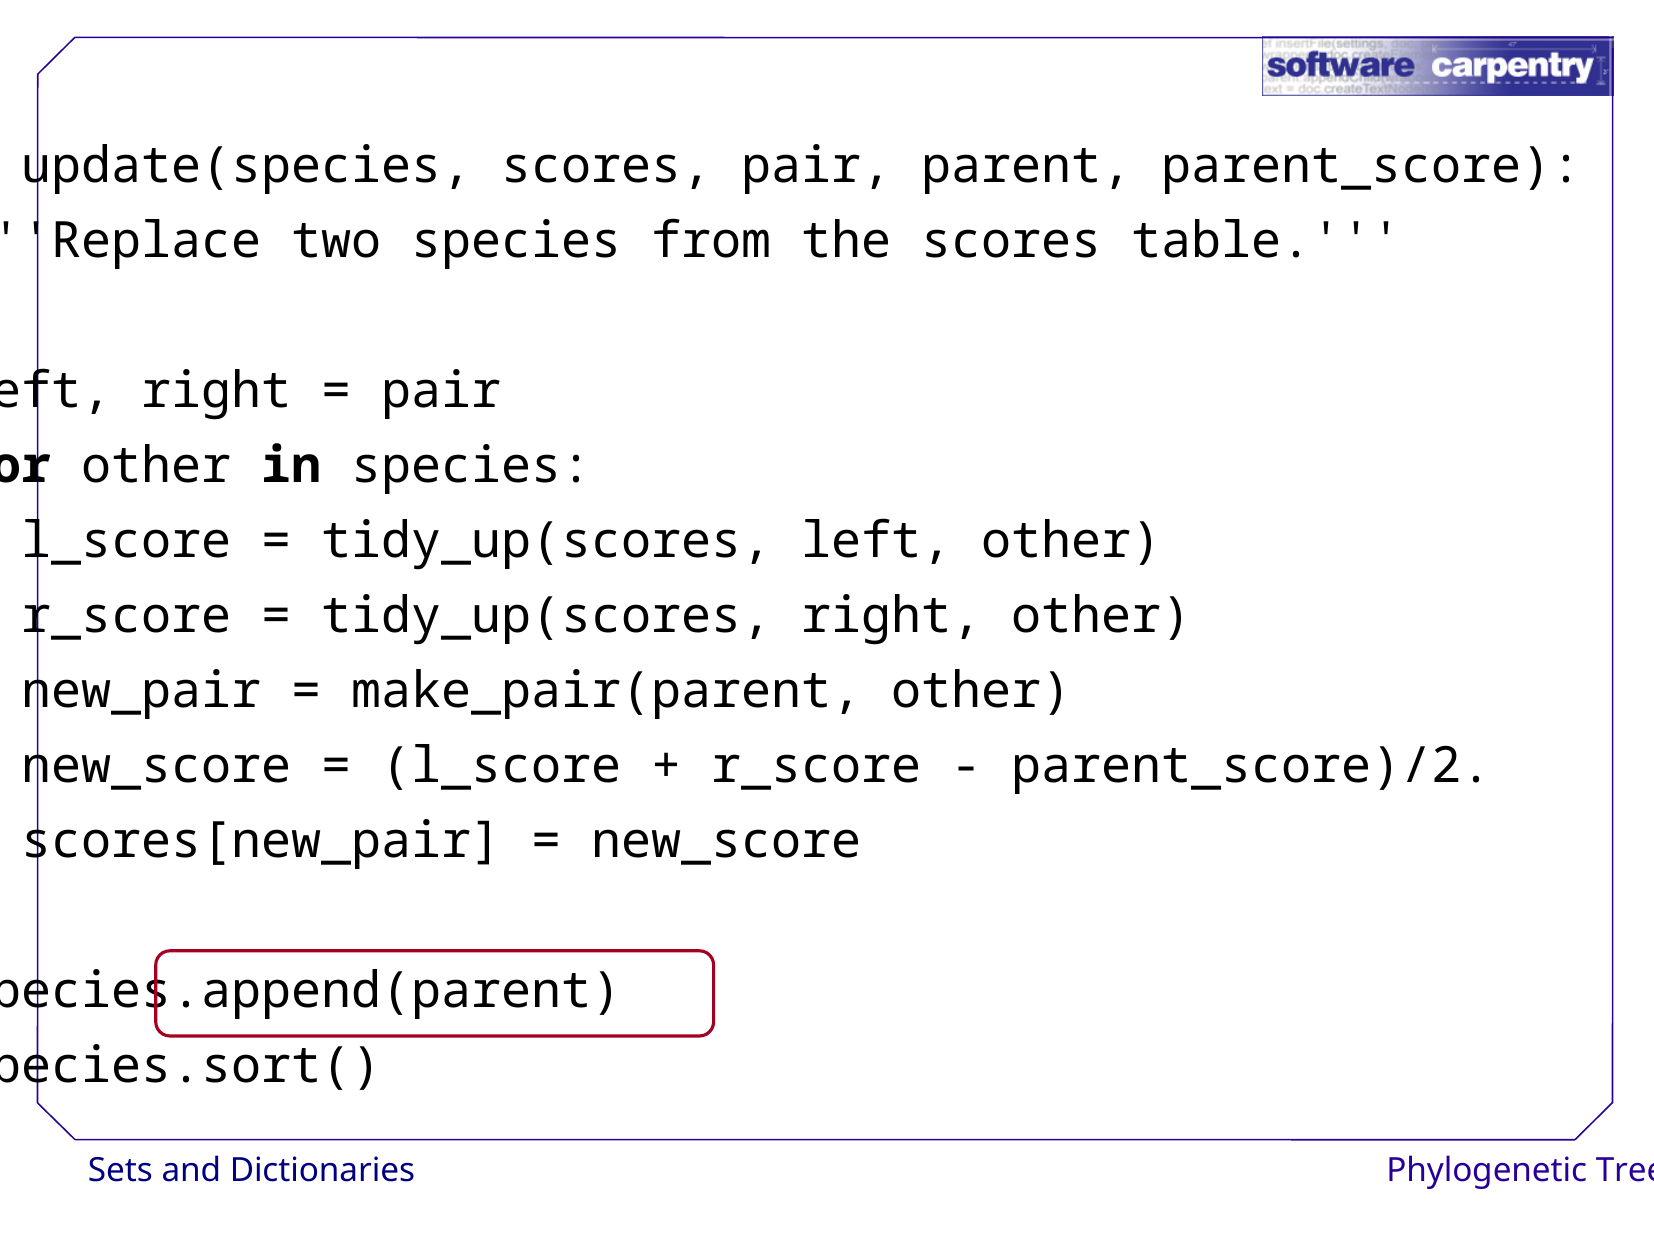

def update(species, scores, pair, parent, parent_score):
 '''Replace two species from the scores table.'''
 left, right = pair
 for other in species:
 l_score = tidy_up(scores, left, other)
 r_score = tidy_up(scores, right, other)
 new_pair = make_pair(parent, other)
 new_score = (l_score + r_score - parent_score)/2.
 scores[new_pair] = new_score
 species.append(parent)
 species.sort()